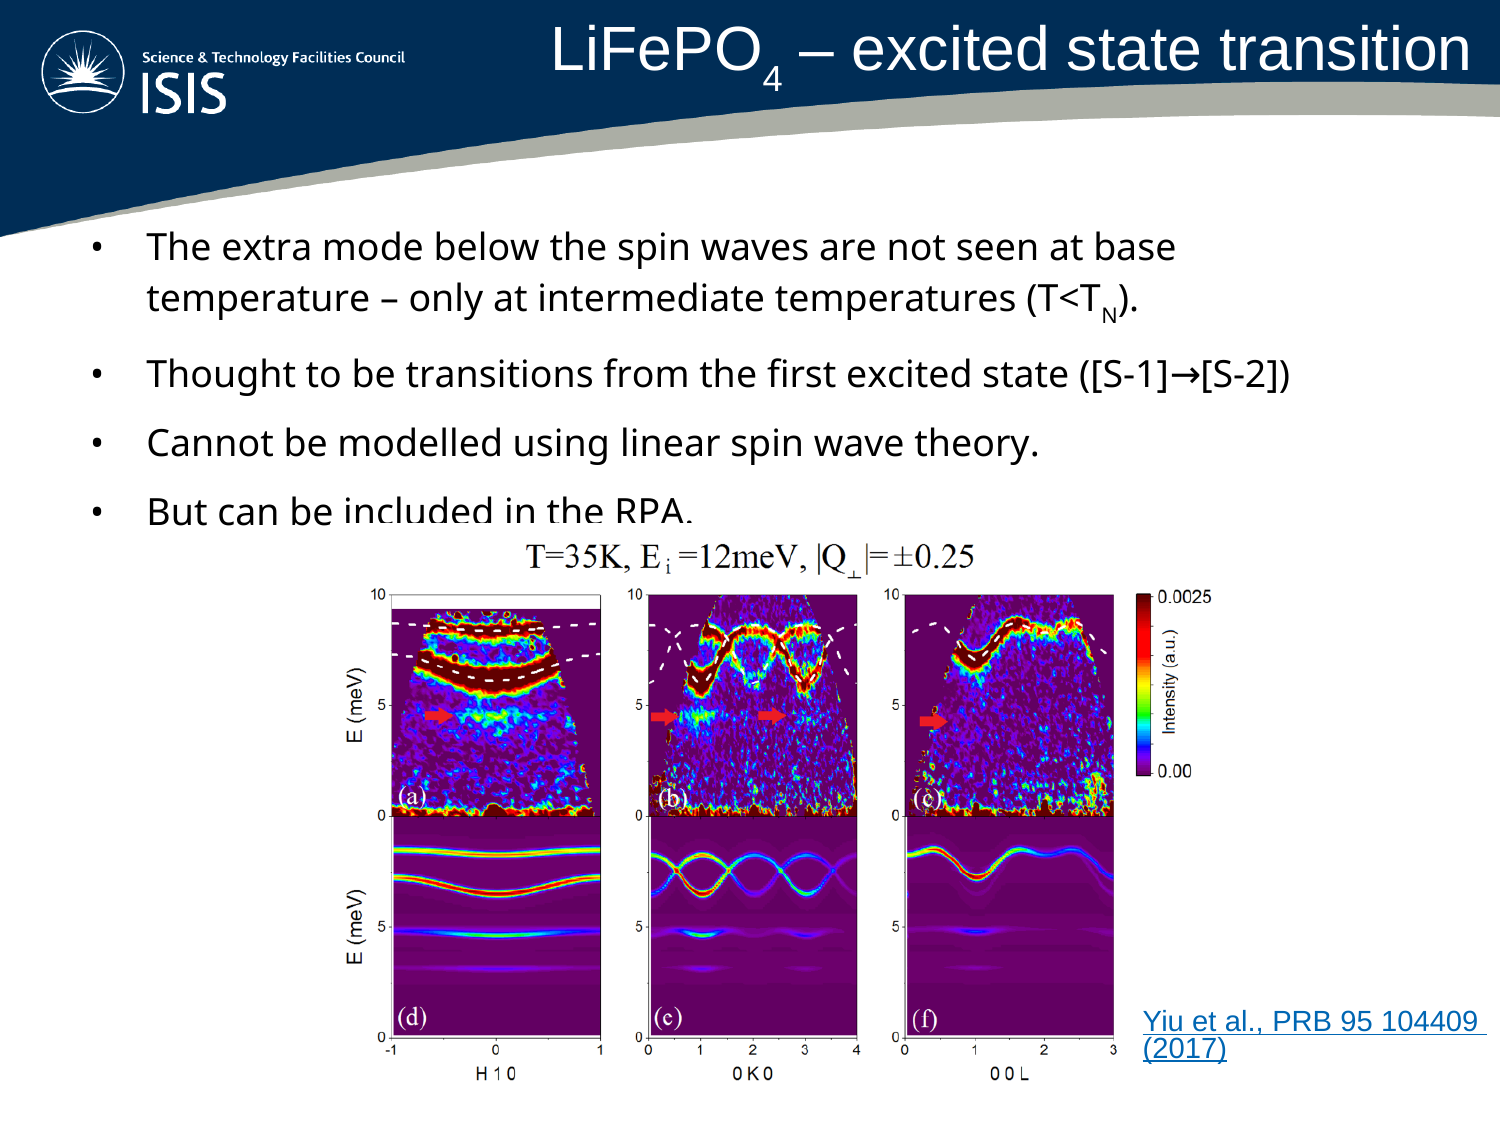

LiFePO4 – excited state transition
# The extra mode below the spin waves are not seen at base temperature – only at intermediate temperatures (T<TN).
Thought to be transitions from the first excited state ([S-1]→[S-2])
Cannot be modelled using linear spin wave theory.
But can be included in the RPA.
Yiu et al., PRB 95 104409 (2017)